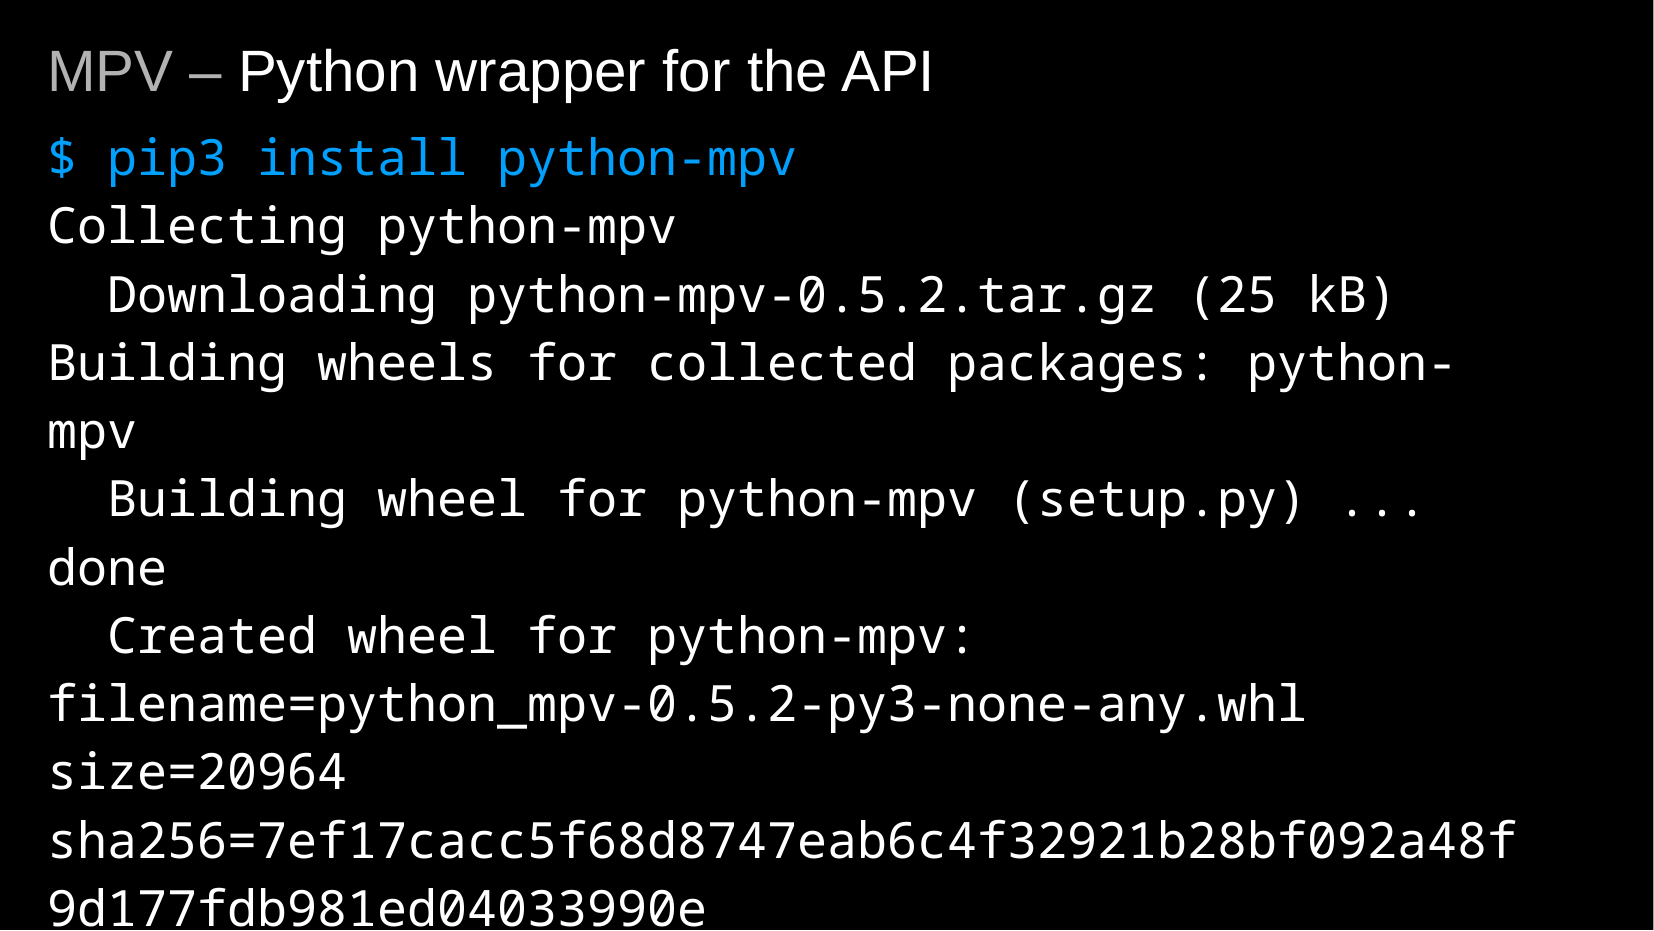

# MPV – Python wrapper for the API
$ pip3 install python-mpv
Collecting python-mpv
 Downloading python-mpv-0.5.2.tar.gz (25 kB)
Building wheels for collected packages: python-mpv
 Building wheel for python-mpv (setup.py) ... done
 Created wheel for python-mpv: filename=python_mpv-0.5.2-py3-none-any.whl size=20964 sha256=7ef17cacc5f68d8747eab6c4f32921b28bf092a48f9d177fdb981ed04033990e
 Stored in directory: /home/ian/.cache/pip/wheels/ea/34/4b/f608dc1505aae2117cb36b3b0b9a5e642f3714650387e46798
Successfully built python-mpv
Installing collected packages: python-mpv
Successfully installed python-mpv-0.5.2